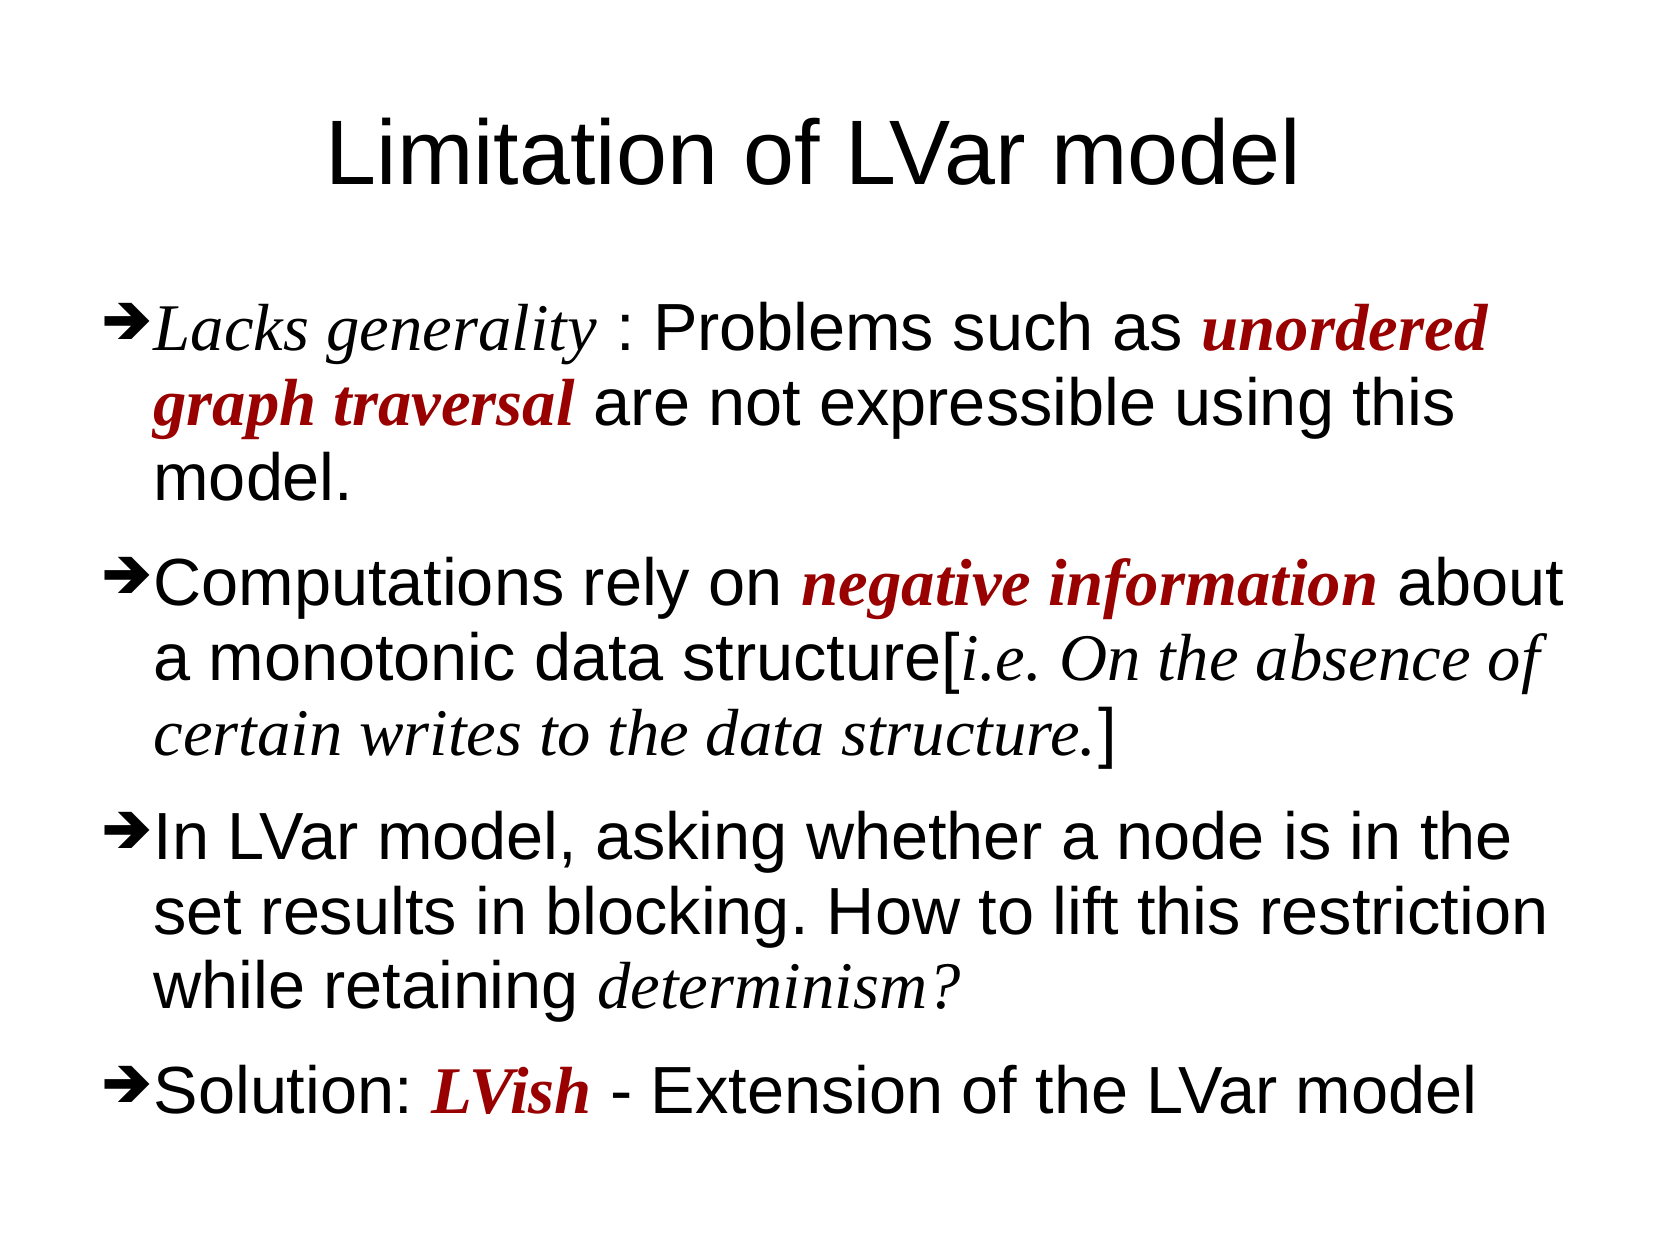

# Limitation of LVar model
Lacks generality : Problems such as unordered graph traversal are not expressible using this model.
Computations rely on negative information about a monotonic data structure[i.e. On the absence of certain writes to the data structure.]
In LVar model, asking whether a node is in the set results in blocking. How to lift this restriction while retaining determinism?
Solution: LVish - Extension of the LVar model